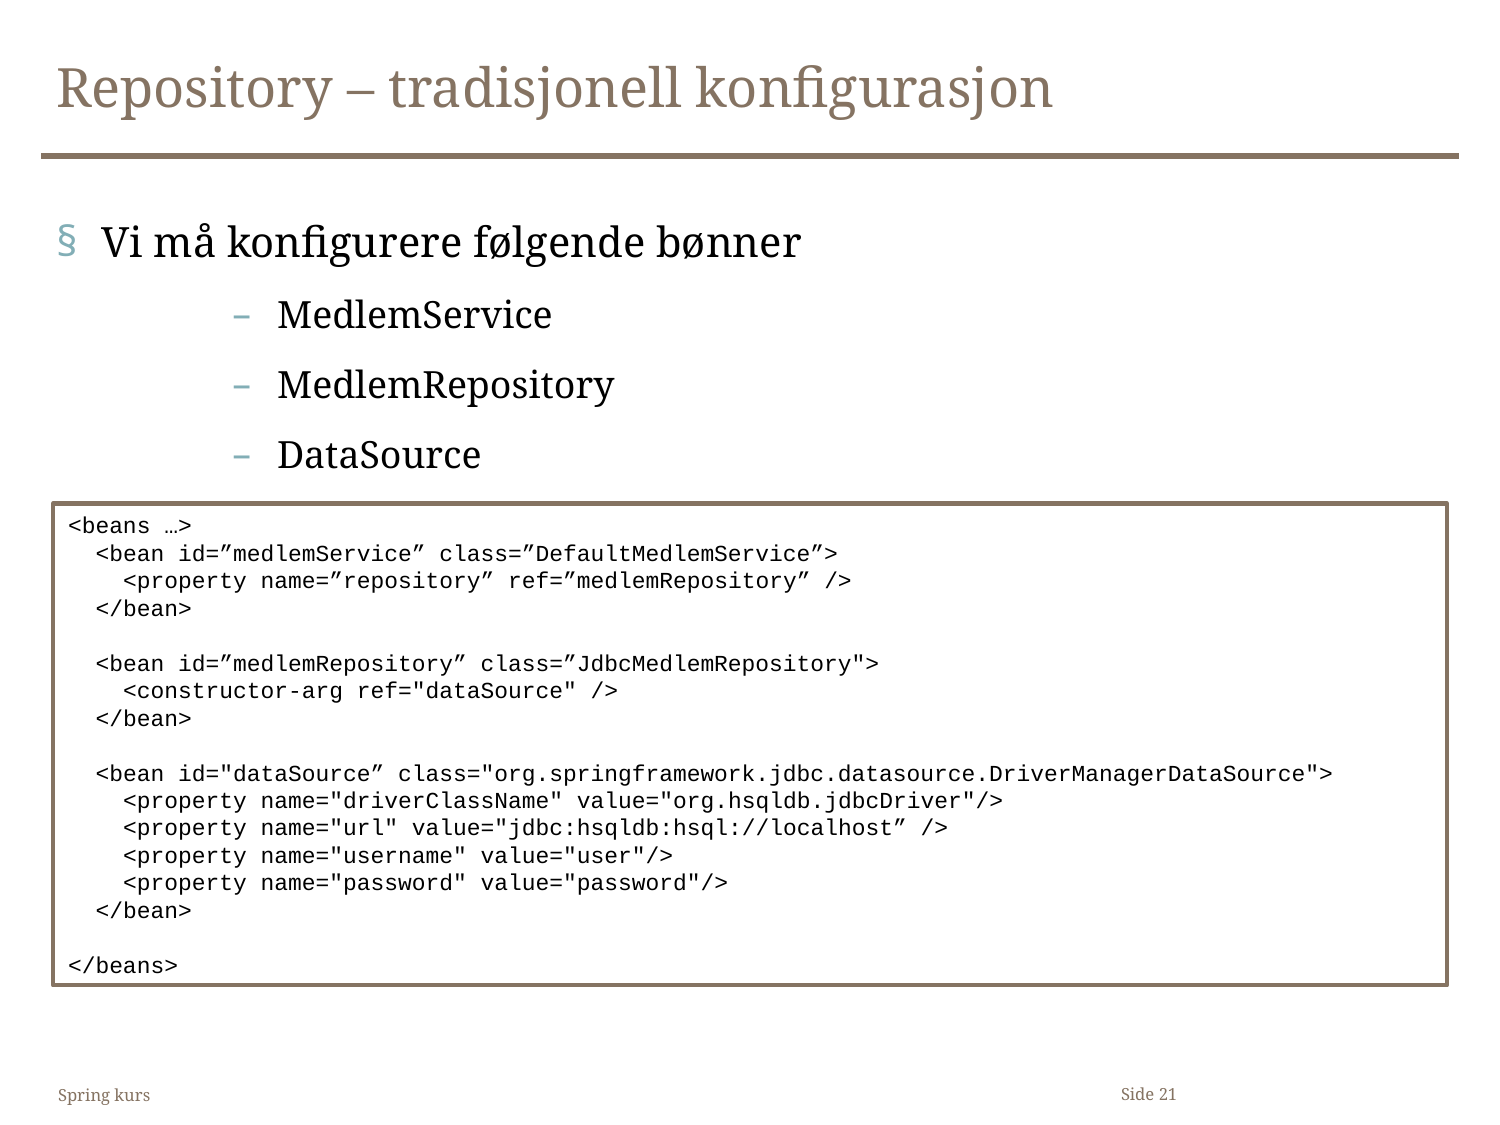

# Repository – tradisjonell konfigurasjon
Vi må konfigurere følgende bønner
MedlemService
MedlemRepository
DataSource
<beans …>
 <bean id=”medlemService” class=”DefaultMedlemService”>
 <property name=”repository” ref=”medlemRepository” />
 </bean>
 <bean id=”medlemRepository” class=”JdbcMedlemRepository">
 <constructor-arg ref="dataSource" />
 </bean>
 <bean id="dataSource” class="org.springframework.jdbc.datasource.DriverManagerDataSource">
 <property name="driverClassName" value="org.hsqldb.jdbcDriver"/>
 <property name="url" value="jdbc:hsqldb:hsql://localhost” />
 <property name="username" value="user"/>
 <property name="password" value="password"/>
 </bean>
</beans>
Spring kurs
Side